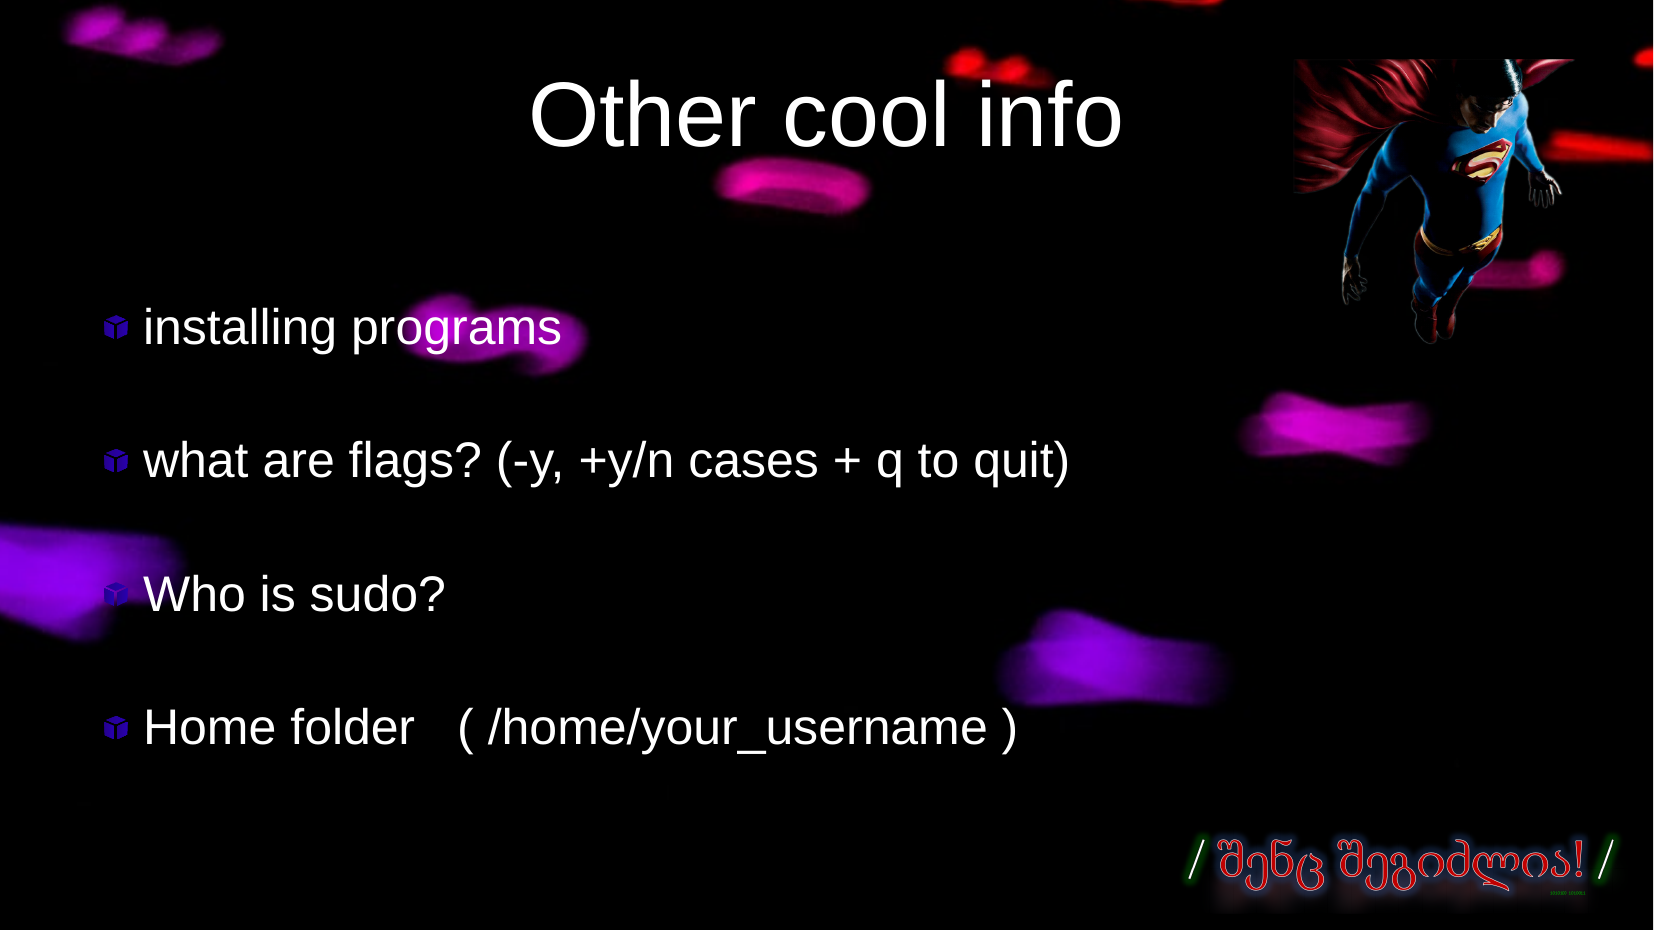

# Other cool info
installing programs
what are flags? (-y, +y/n cases + q to quit)
Who is sudo?
Home folder ( /home/your_username )